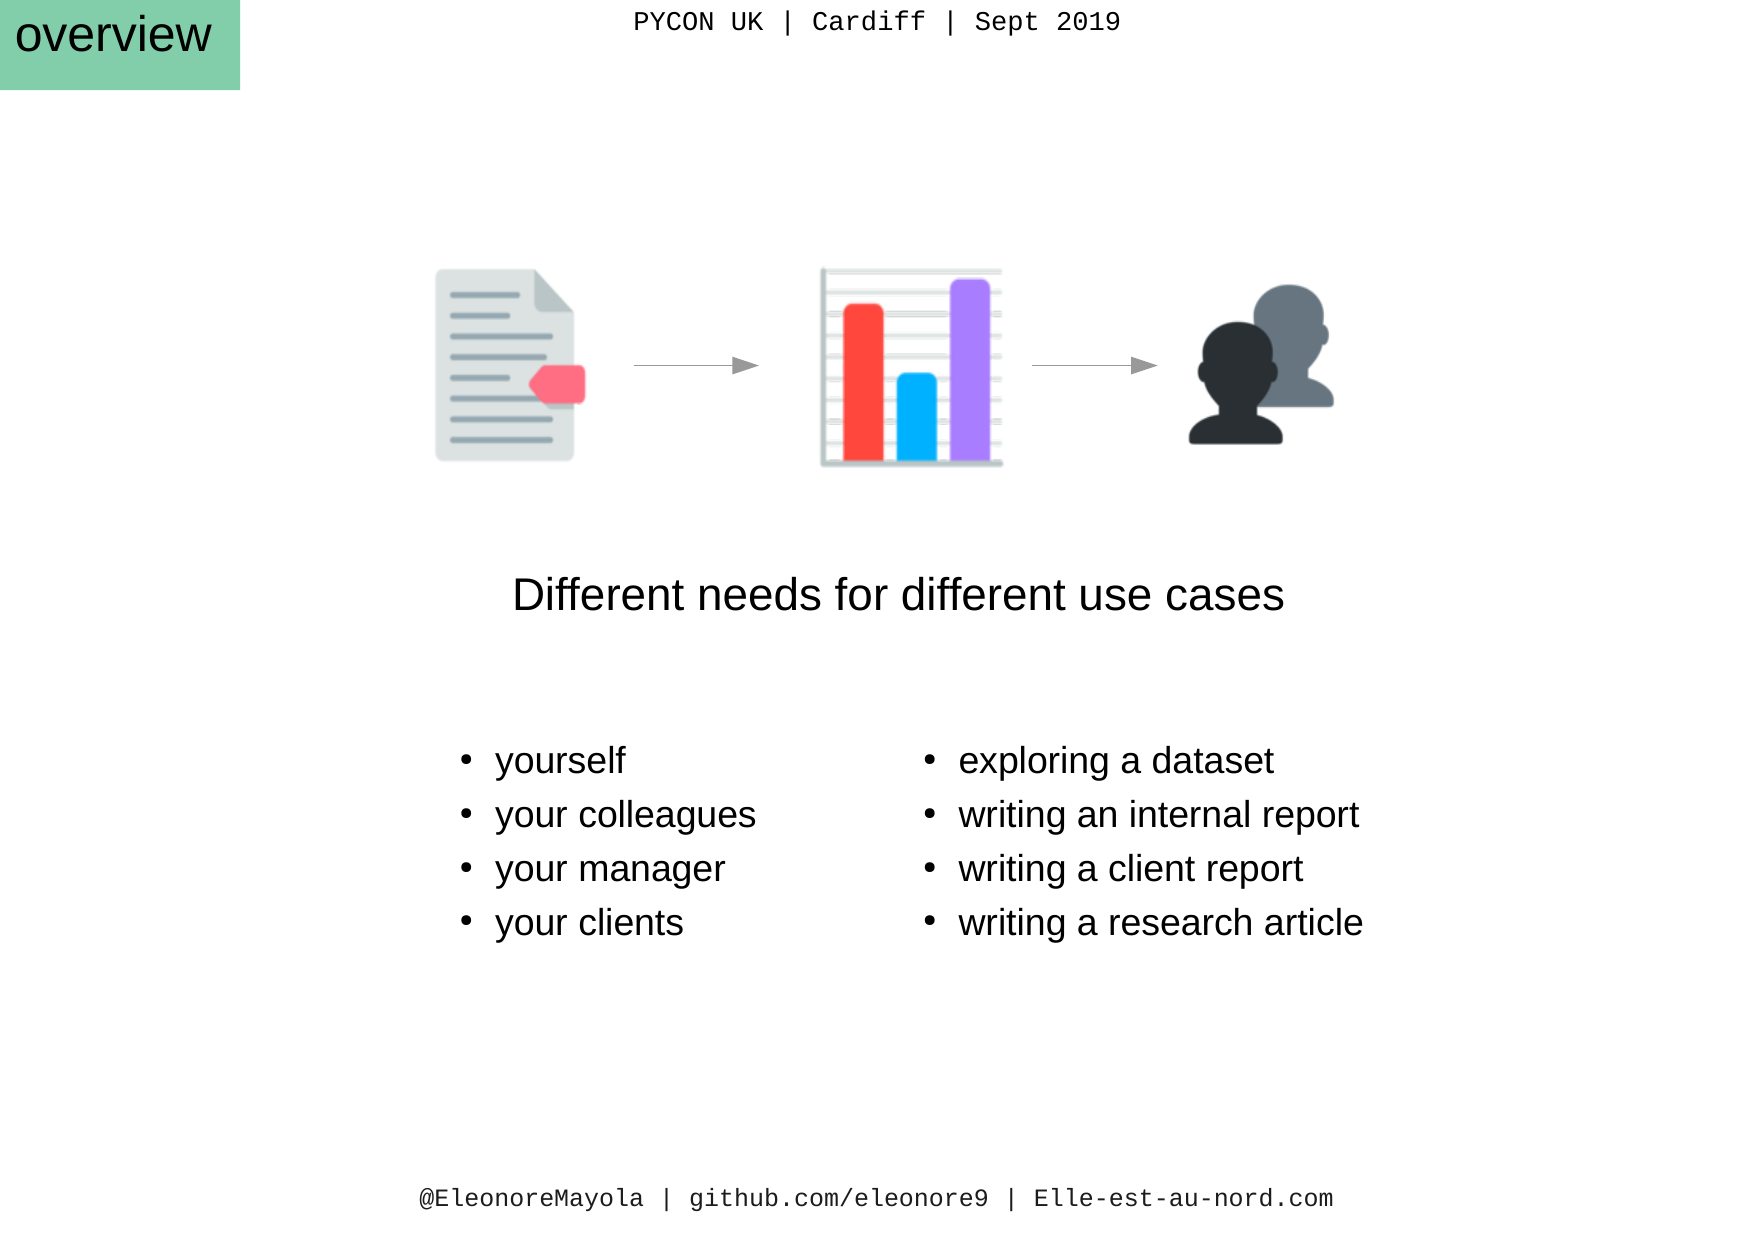

overview
PYCON UK | Cardiff | Sept 2019
Different needs for different use cases
yourself
your colleagues
your manager
your clients
exploring a dataset
writing an internal report
writing a client report
writing a research article
@EleonoreMayola | github.com/eleonore9 | Elle-est-au-nord.com